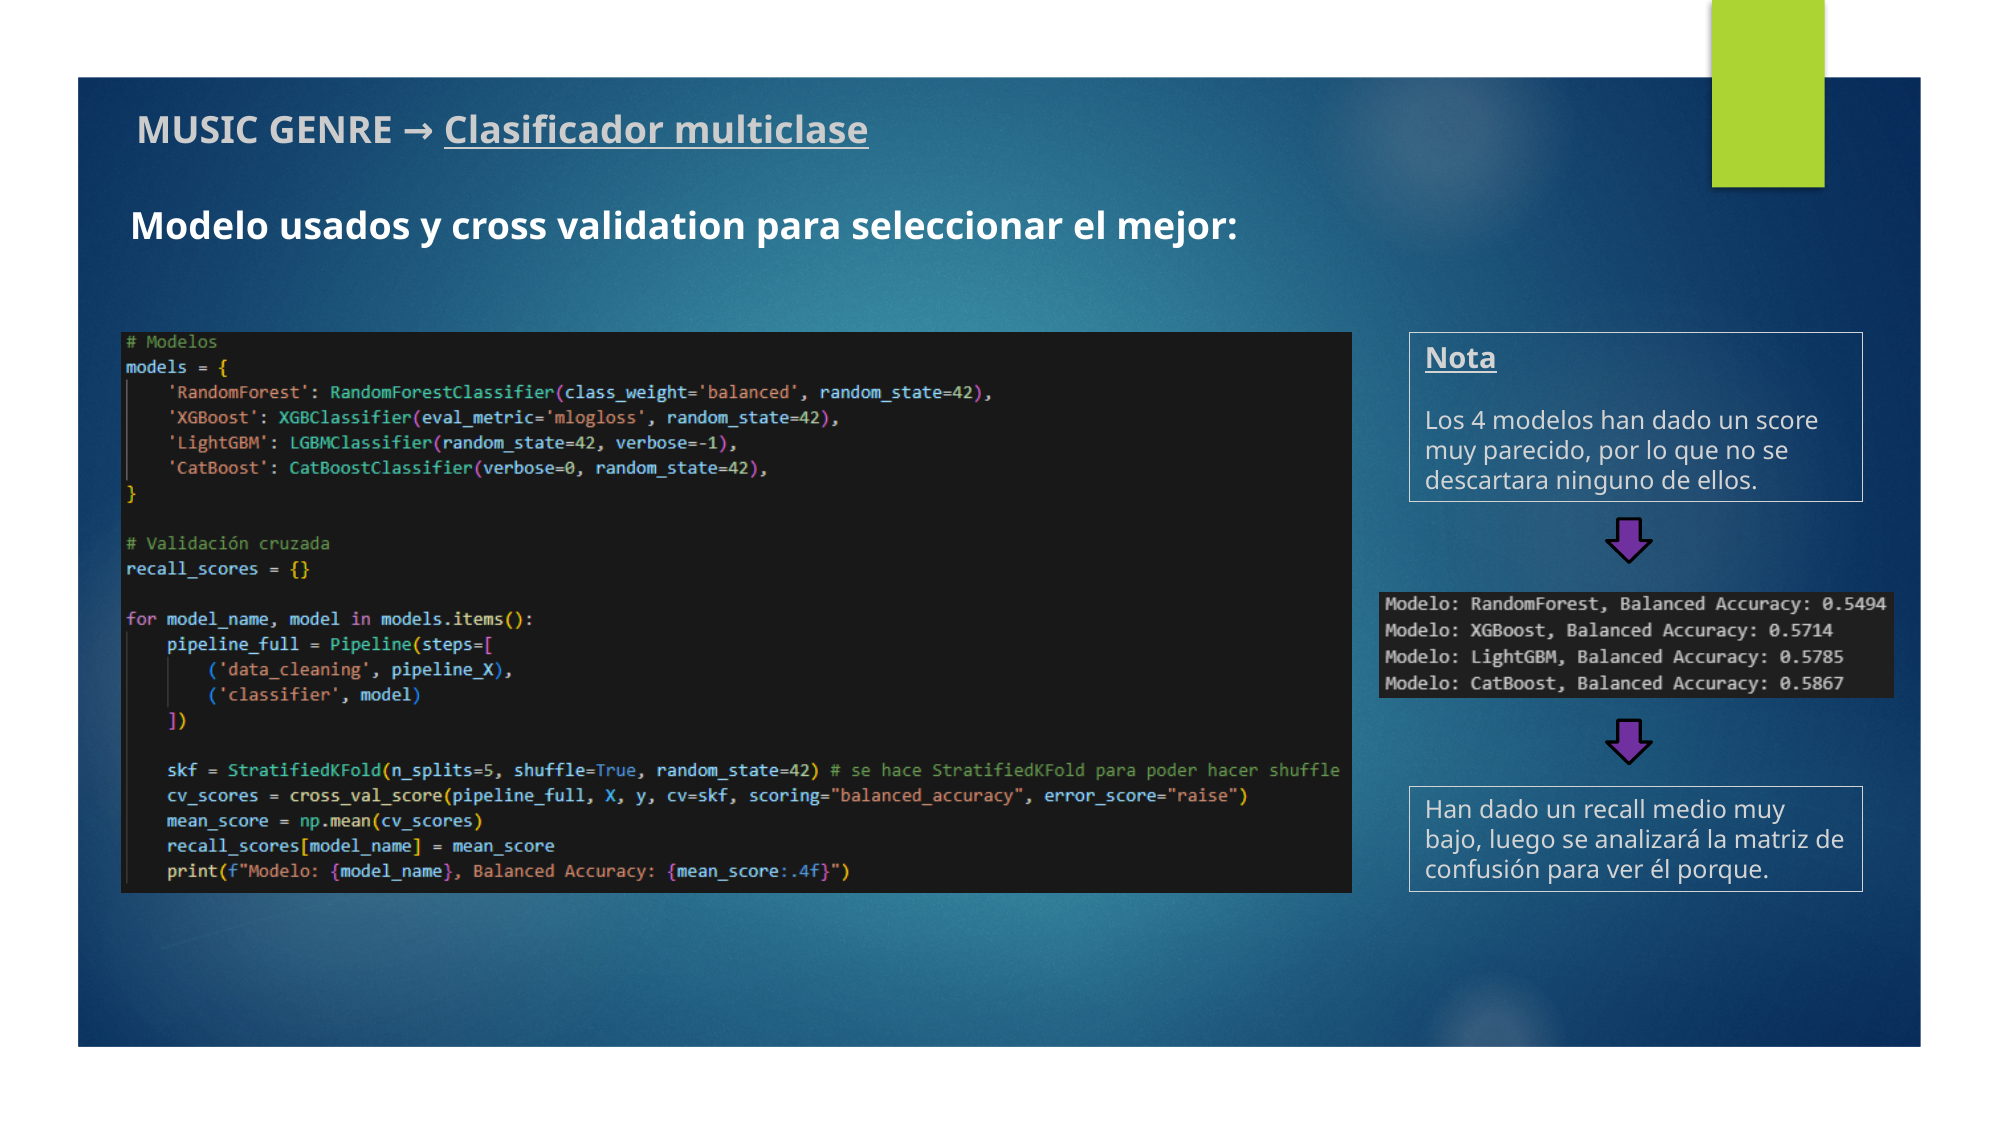

MUSIC GENRE → Clasificador multiclase
Modelo usados y cross validation para seleccionar el mejor:
Nota
Los 4 modelos han dado un score muy parecido, por lo que no se descartara ninguno de ellos.
Han dado un recall medio muy bajo, luego se analizará la matriz de confusión para ver él porque.